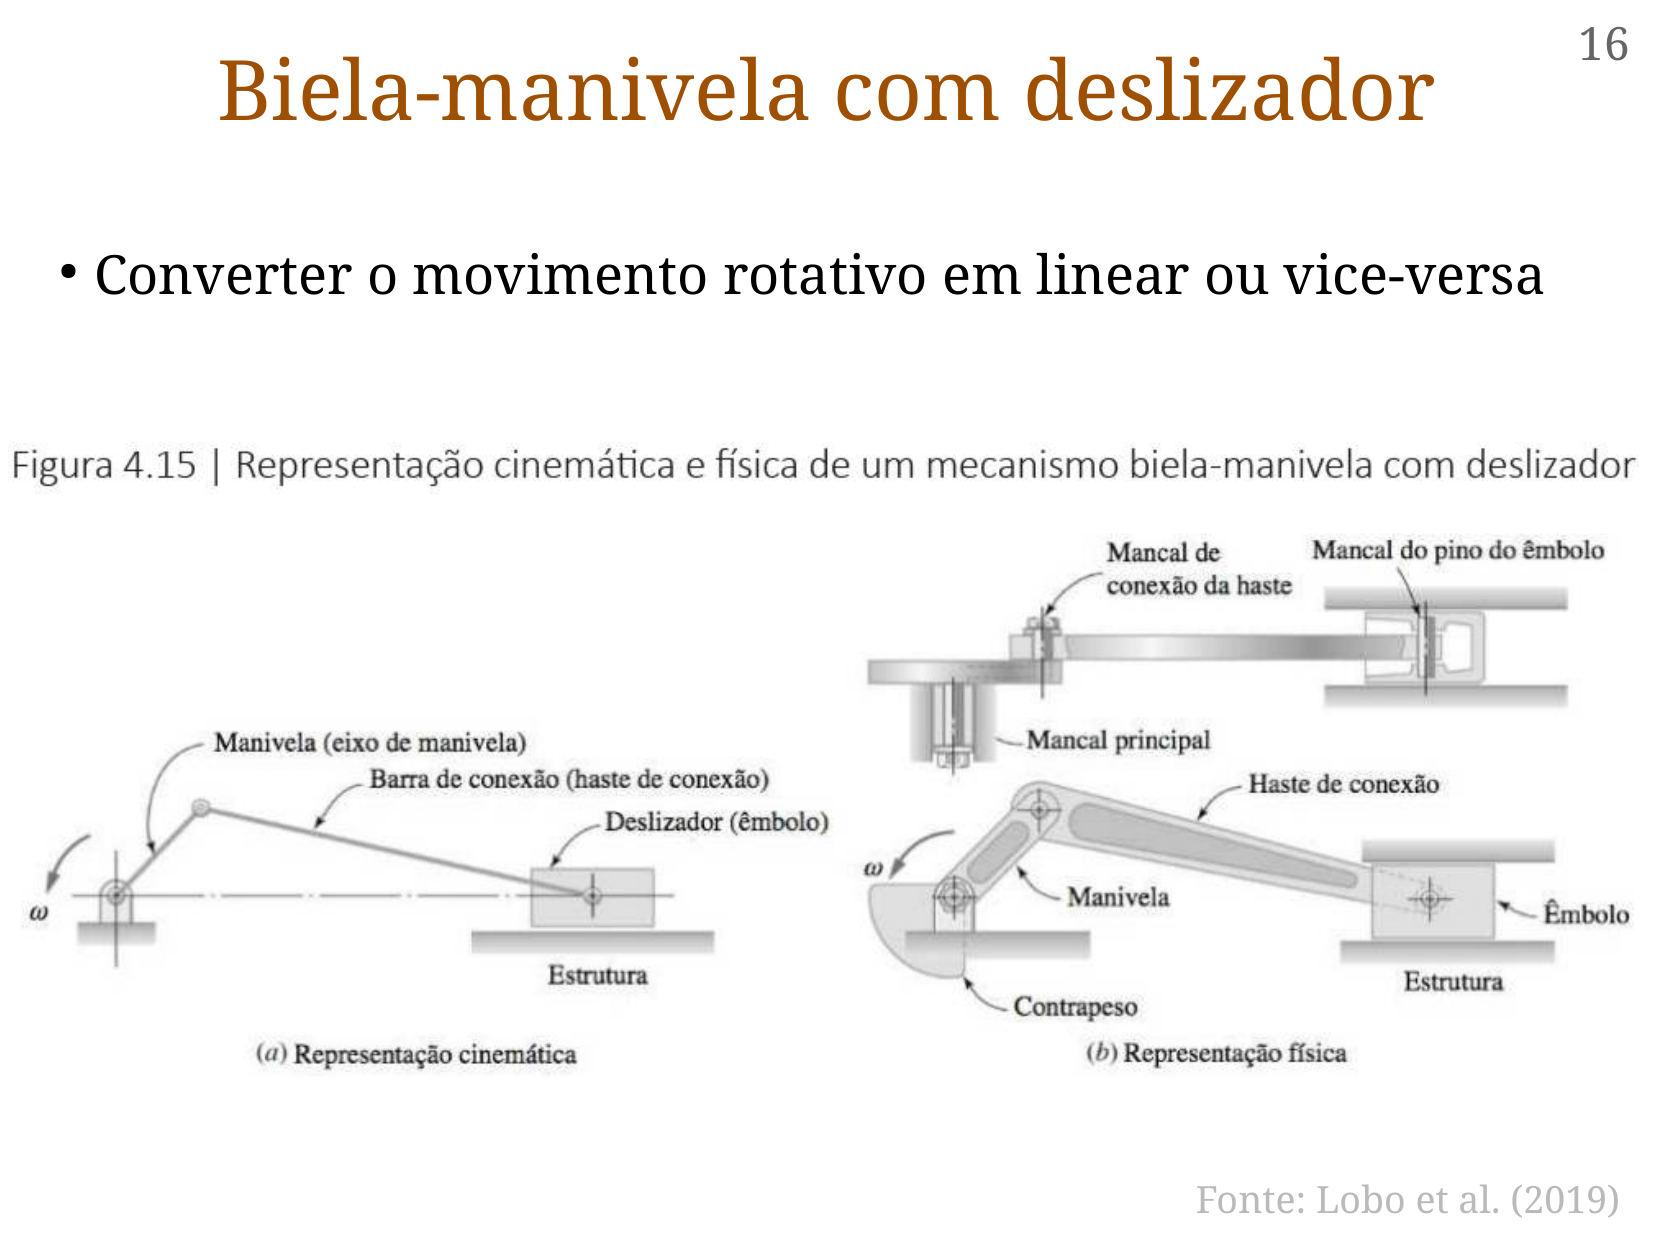

16
# Biela-manivela com deslizador
Converter o movimento rotativo em linear ou vice-versa
Fonte: Lobo et al. (2019)